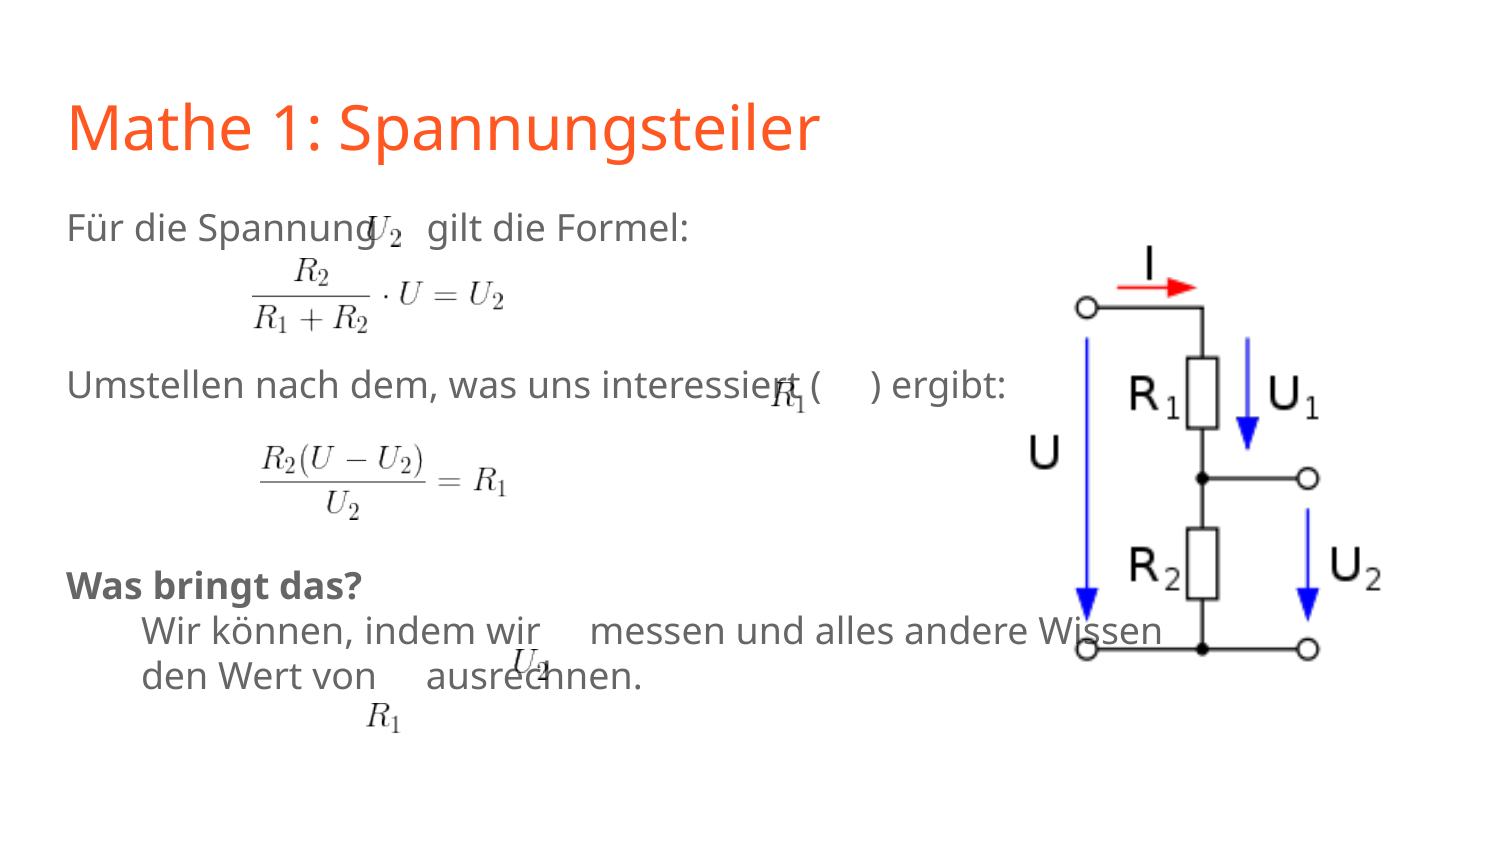

# Mathe 1: Spannungsteiler
Für die Spannung gilt die Formel:
Umstellen nach dem, was uns interessiert ( ) ergibt:
Was bringt das?
	Wir können, indem wir messen und alles andere Wissen
	den Wert von ausrechnen.